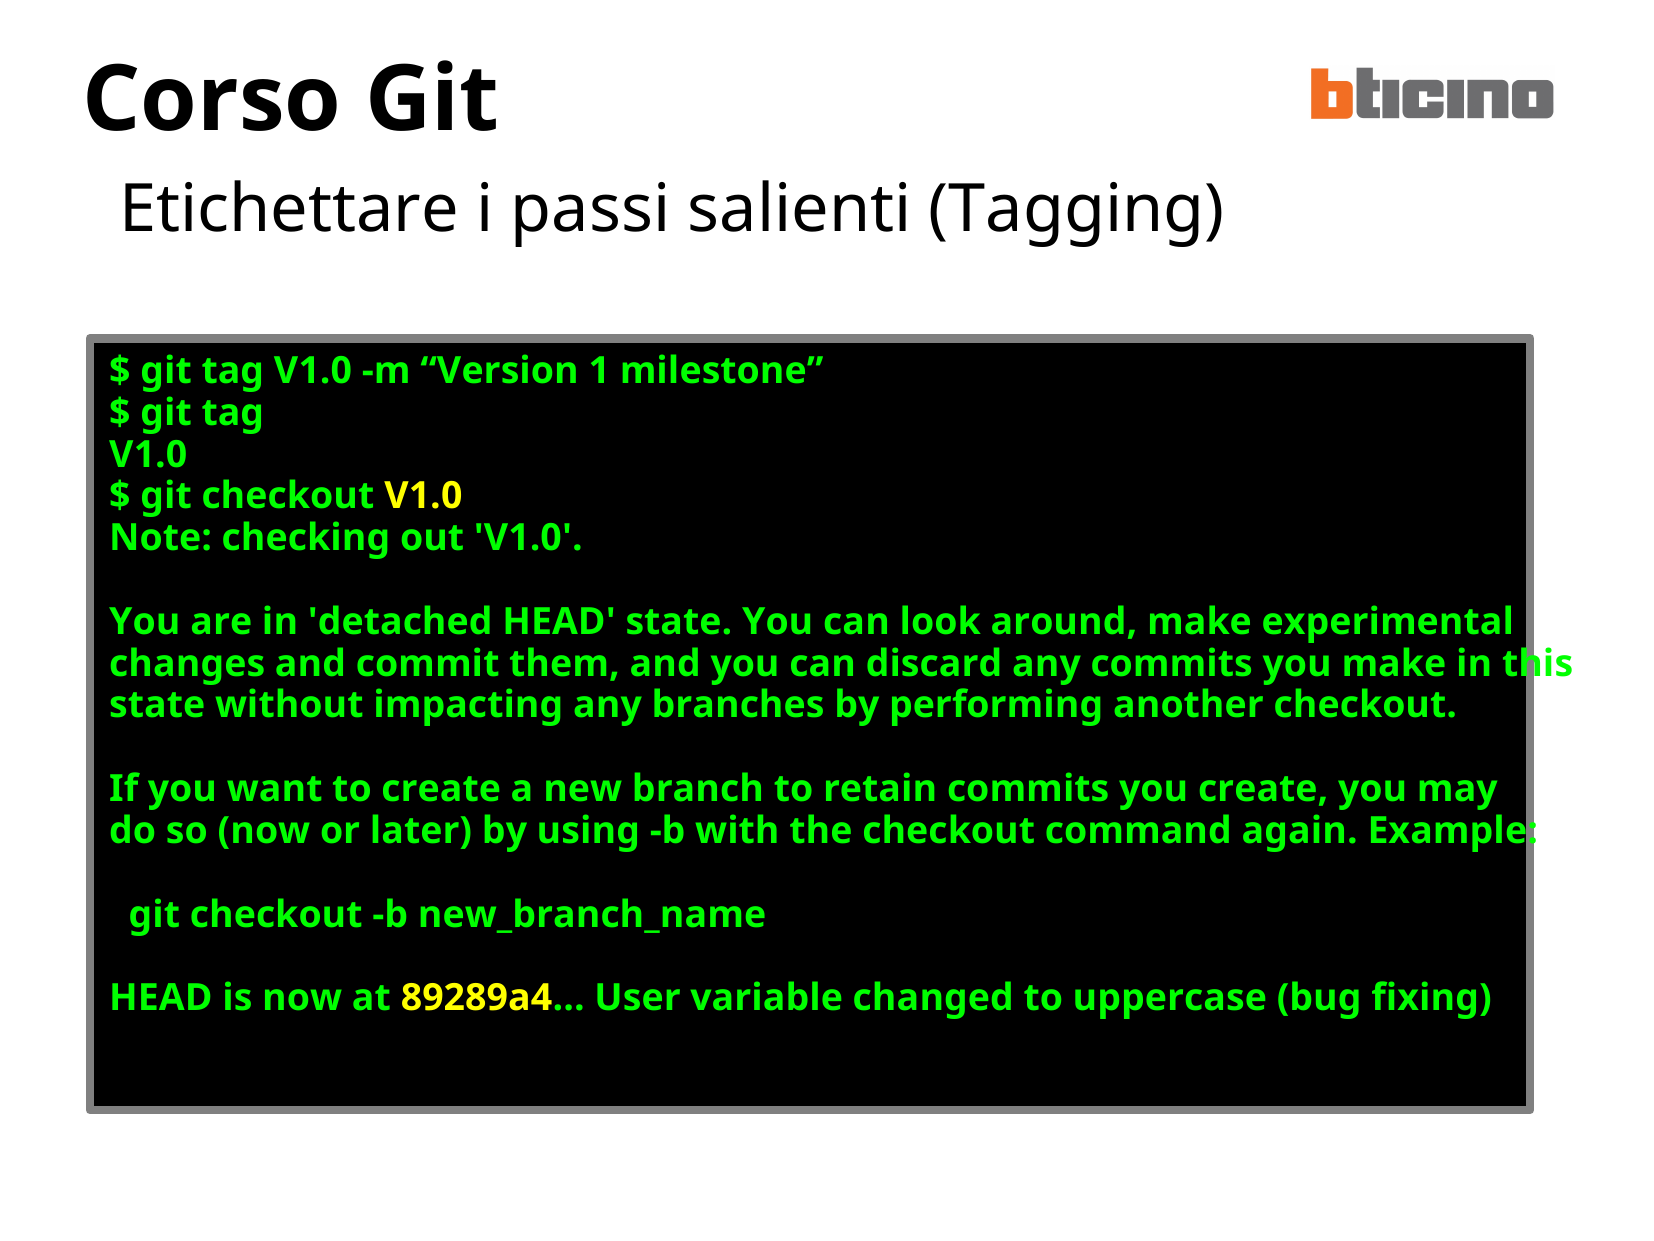

# Corso Git
Etichettare i passi salienti (Tagging)
$ git tag V1.0 -m “Version 1 milestone”
$ git tag
V1.0
$ git checkout V1.0
Note: checking out 'V1.0'.
You are in 'detached HEAD' state. You can look around, make experimental
changes and commit them, and you can discard any commits you make in this
state without impacting any branches by performing another checkout.
If you want to create a new branch to retain commits you create, you may
do so (now or later) by using -b with the checkout command again. Example:
 git checkout -b new_branch_name
HEAD is now at 89289a4... User variable changed to uppercase (bug fixing)